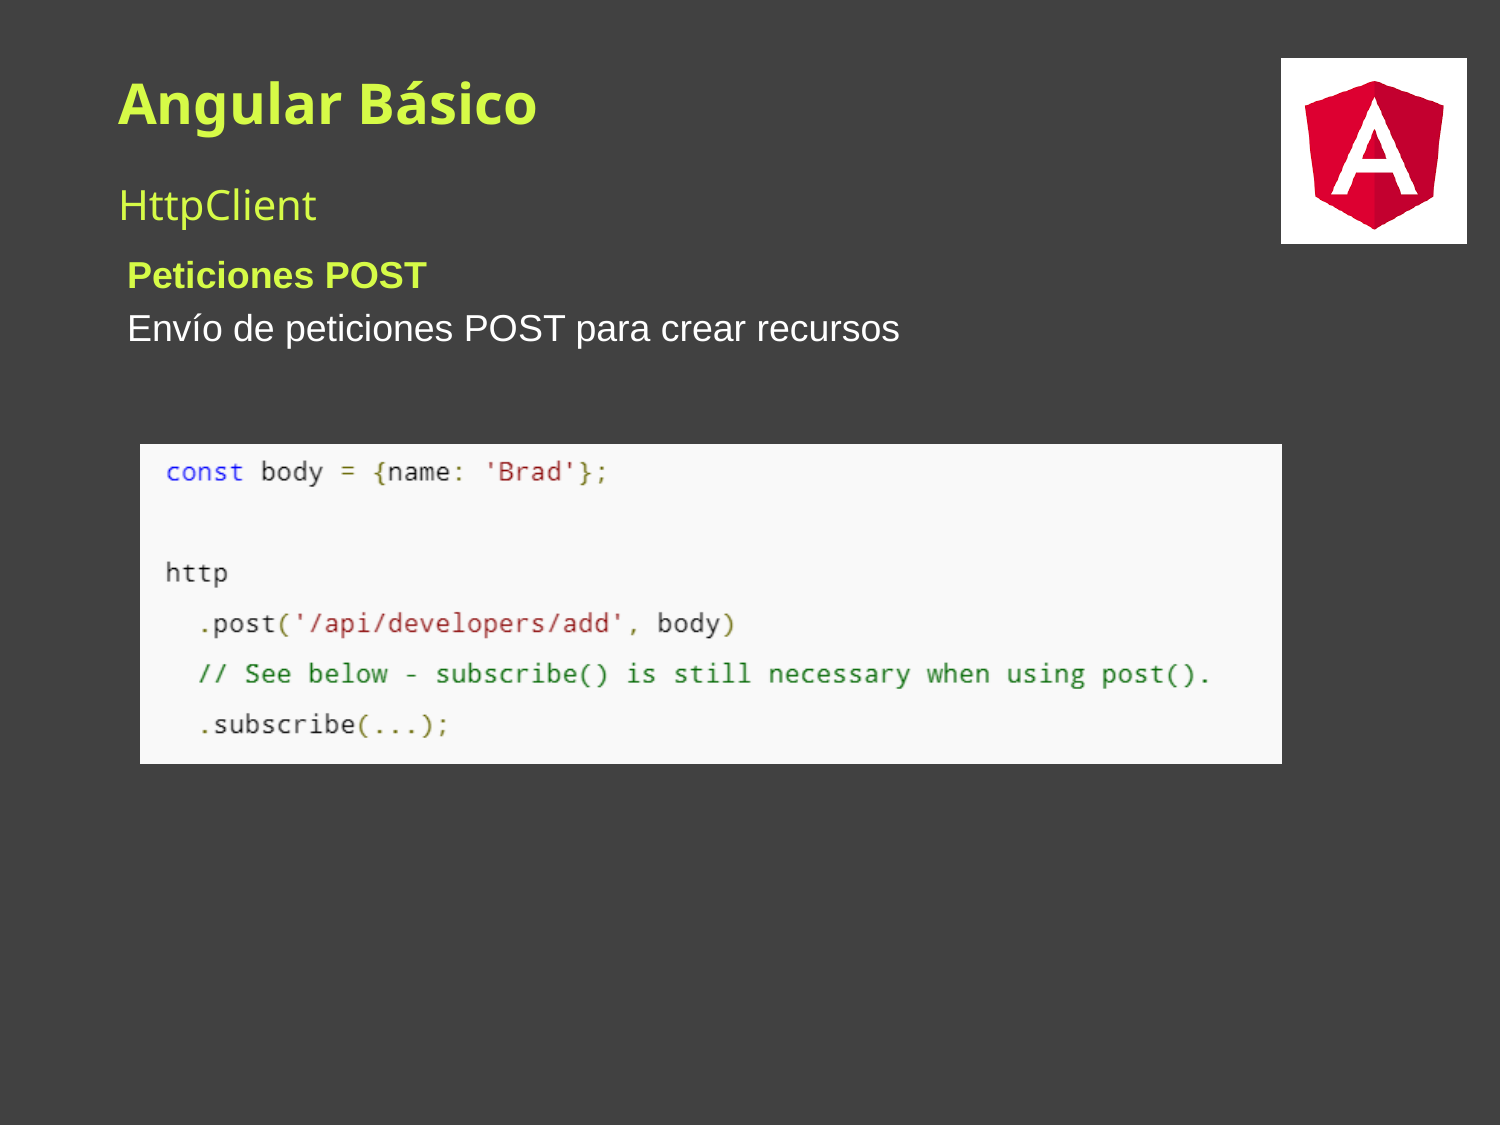

# Angular Básico
HttpClient
Peticiones POST
Envío de peticiones POST para crear recursos